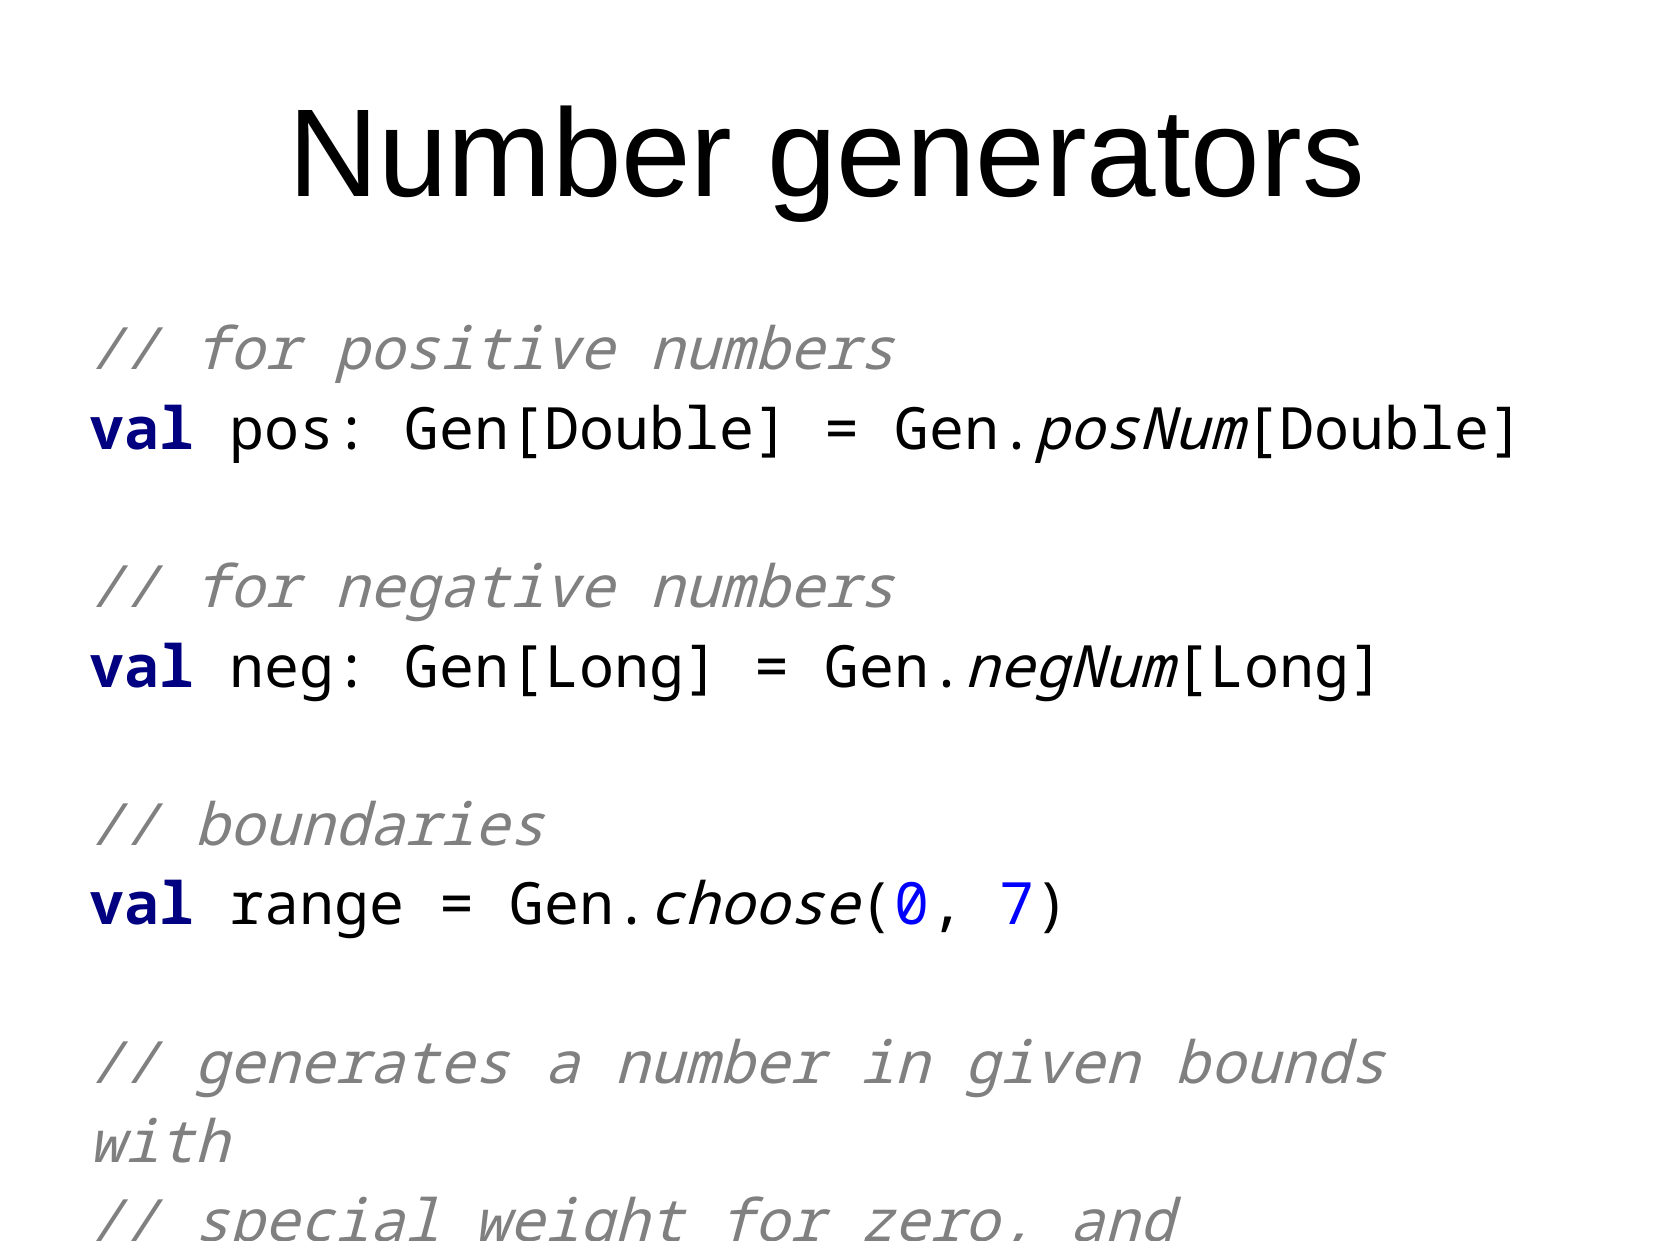

# Number generators
// for positive numbers
val pos: Gen[Double] = Gen.posNum[Double]
// for negative numbers
val neg: Gen[Long] = Gen.negNum[Long]
// boundaries
val range = Gen.choose(0, 7)
// generates a number in given bounds with
// special weight for zero, and `specials`
val smartRange = Gen.chooseNum (
 minT = 2, maxT = 10, specials = 9, 5
)